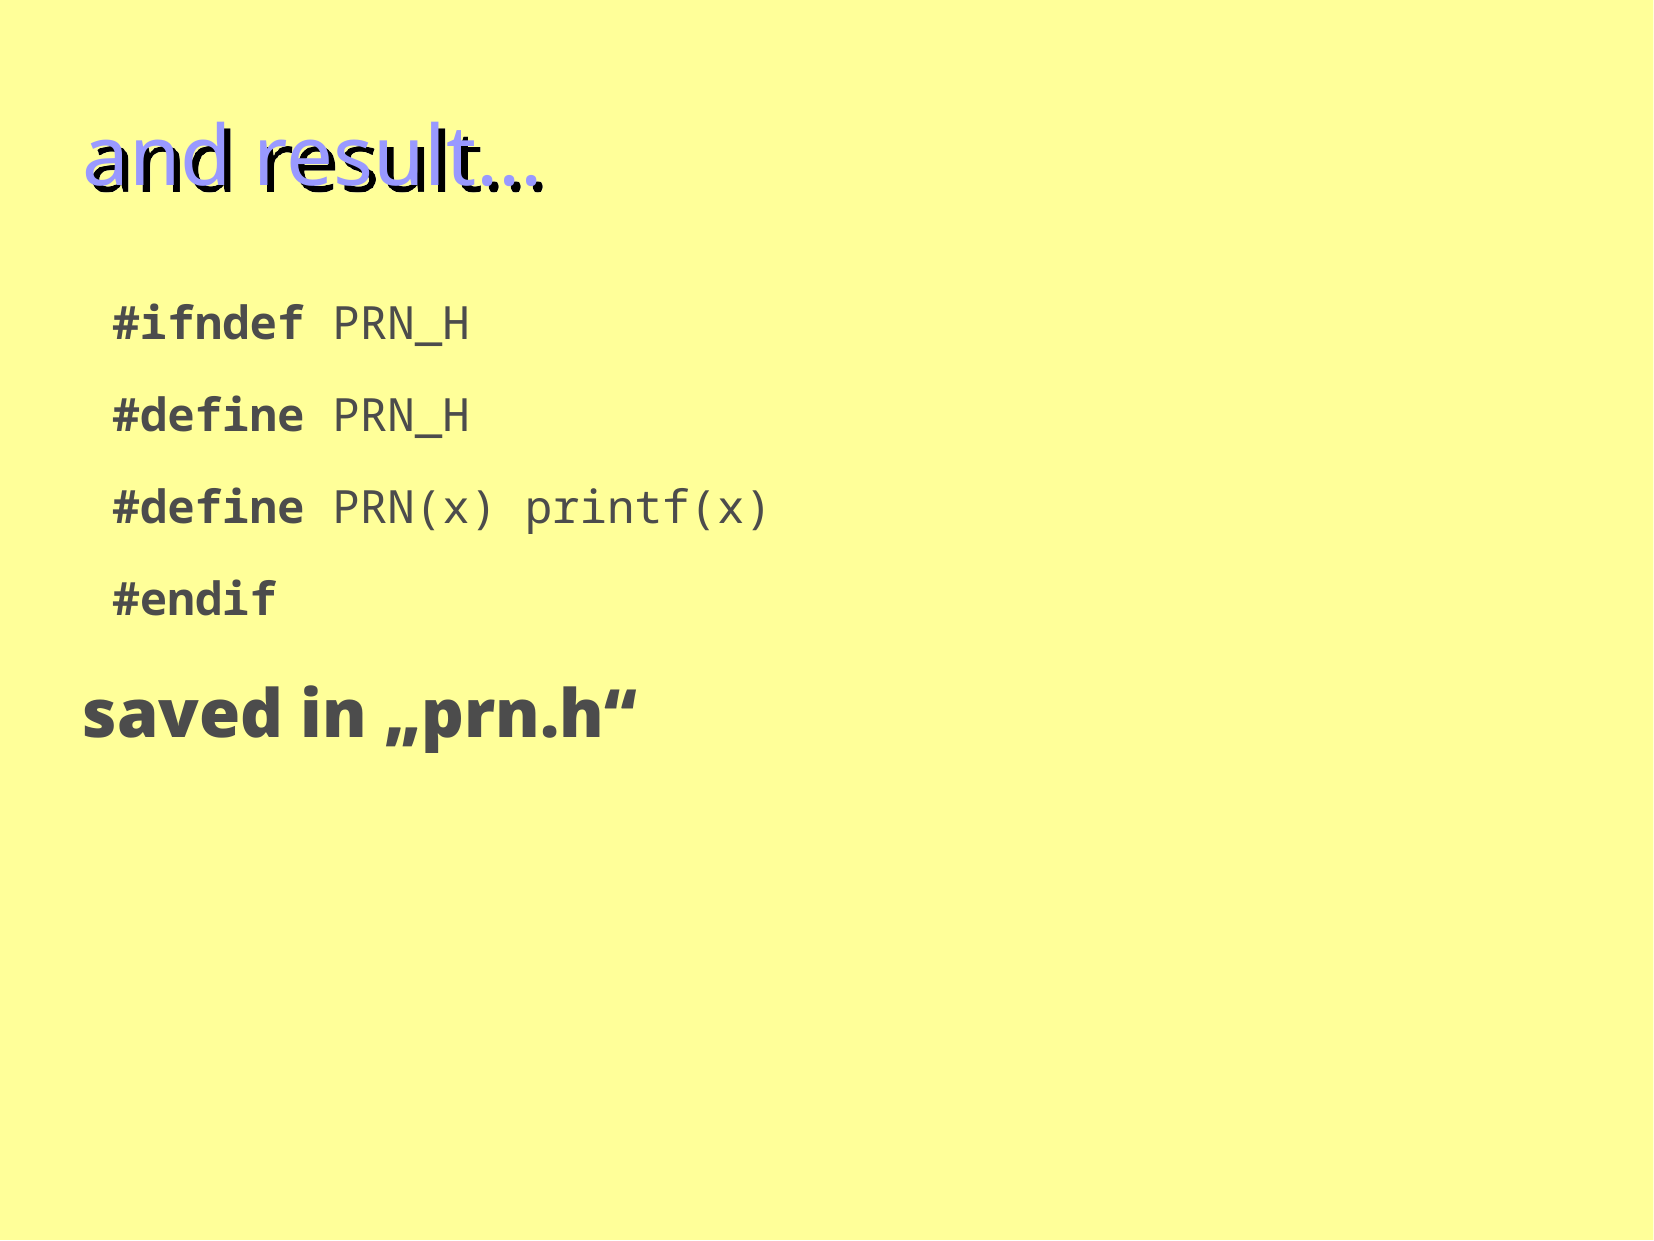

and result...
# #ifndef PRN_H
#define PRN_H
#define PRN(x) printf(x)
#endif
saved in „prn.h“